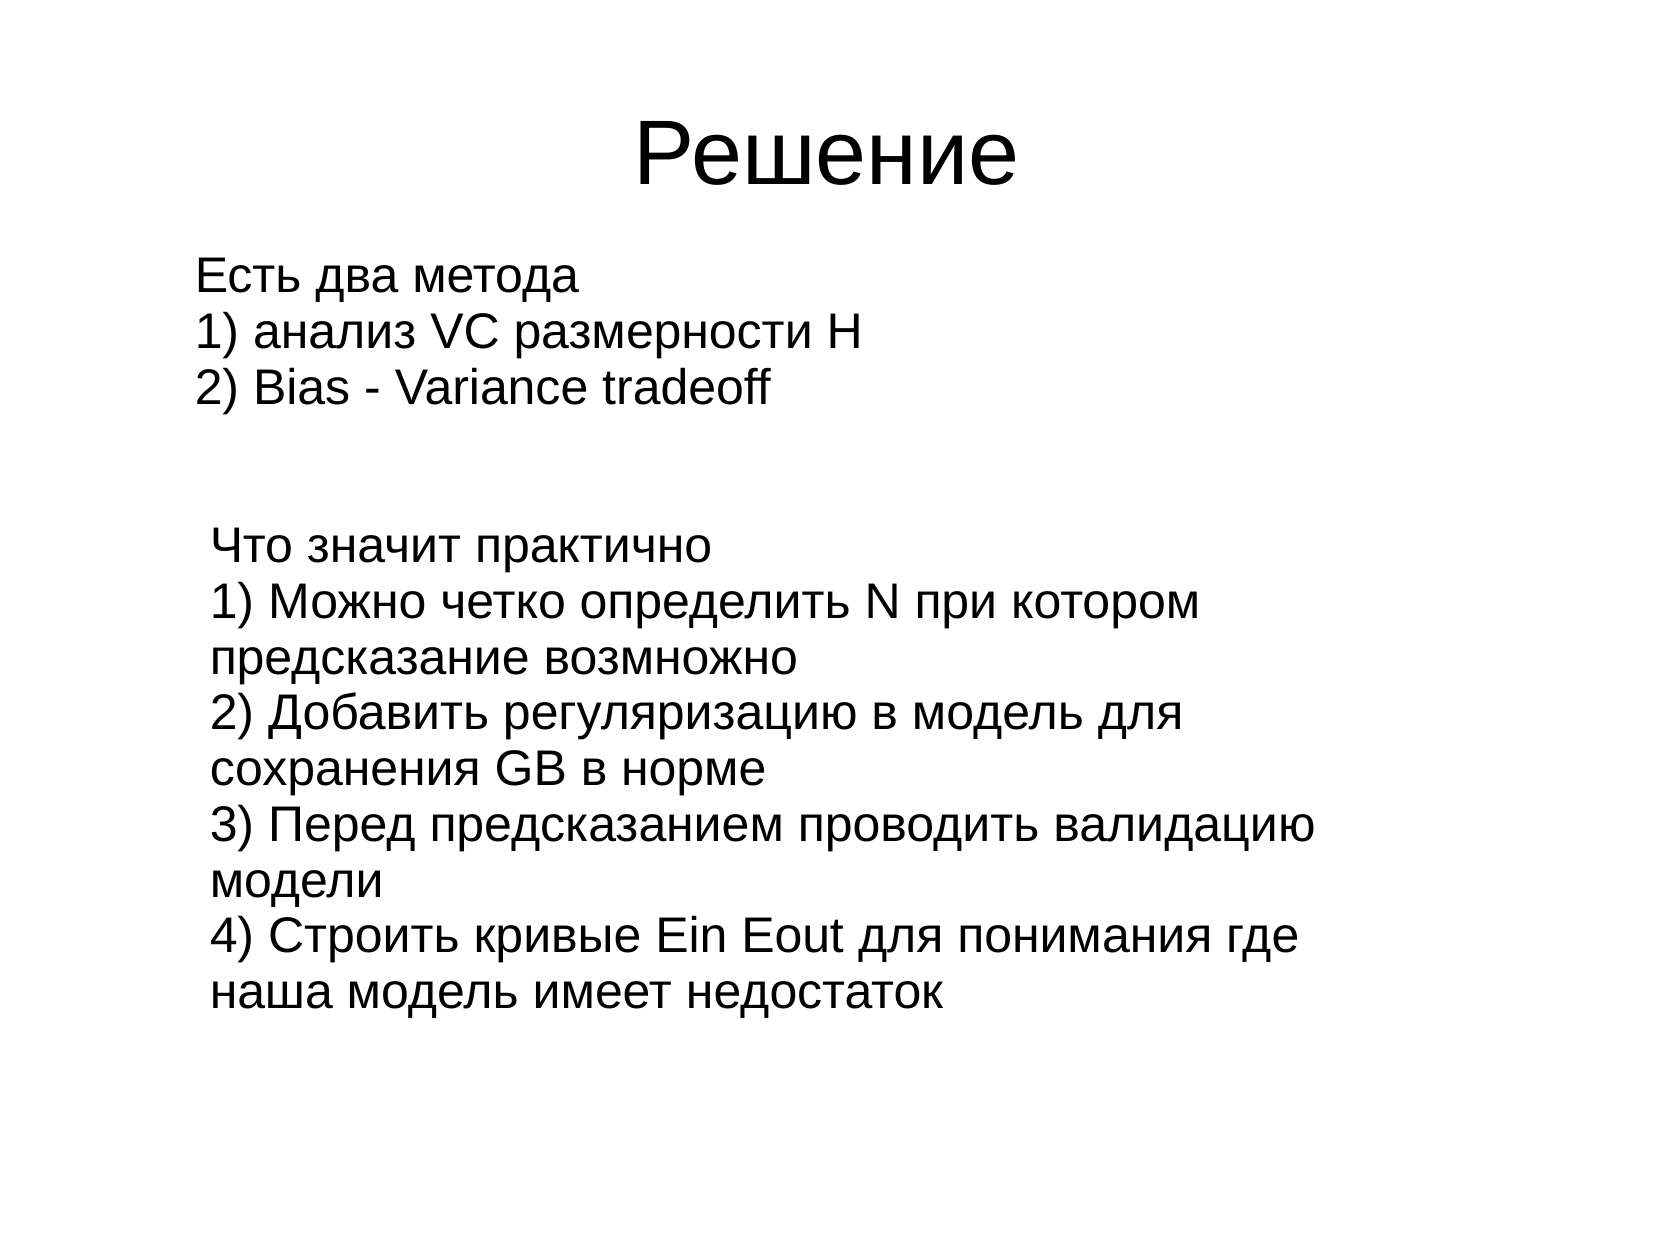

# Решение
Есть два метода
1) анализ VC размерности H
2) Bias - Variance tradeoff
Что значит практично
1) Можно четко определить N при котором предсказание возмножно
2) Добавить регуляризацию в модель для сохранения GB в норме
3) Перед предсказанием проводить валидацию модели
4) Строить кривые Ein Eout для понимания где наша модель имеет недостаток